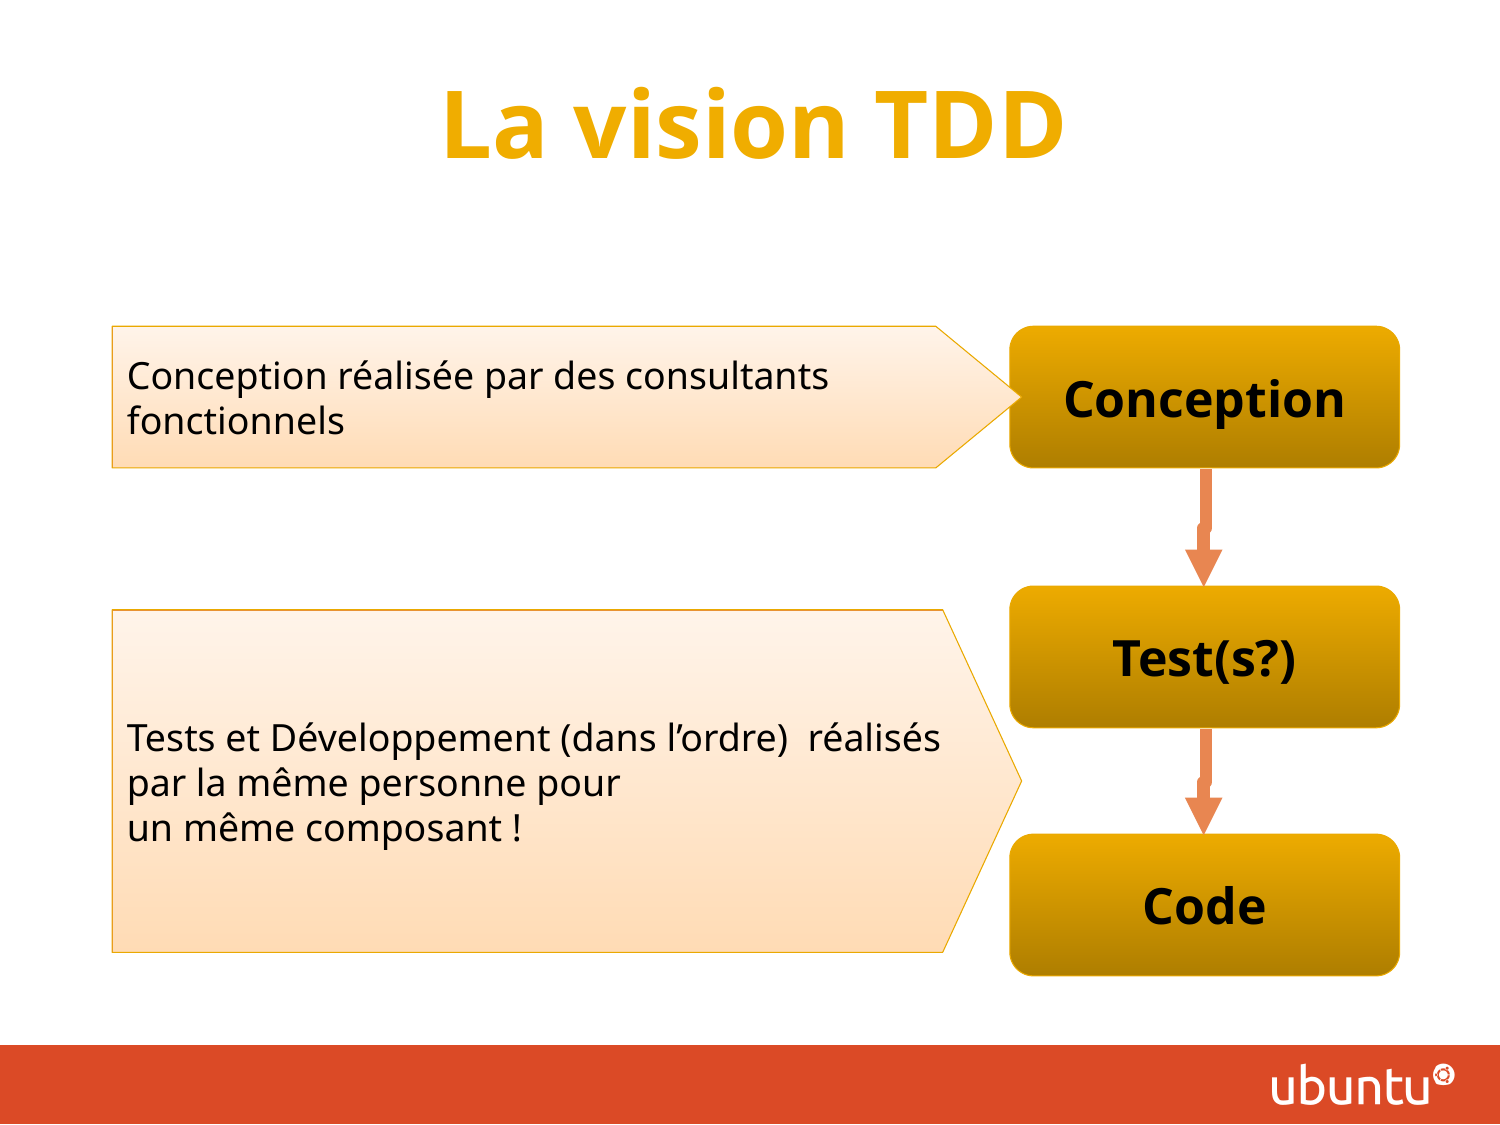

# La vision TDD
Conception réalisée par des consultants fonctionnels
Conception
Test(s?)
Tests et Développement (dans l’ordre) réalisés par la même personne pour
un même composant !
Code